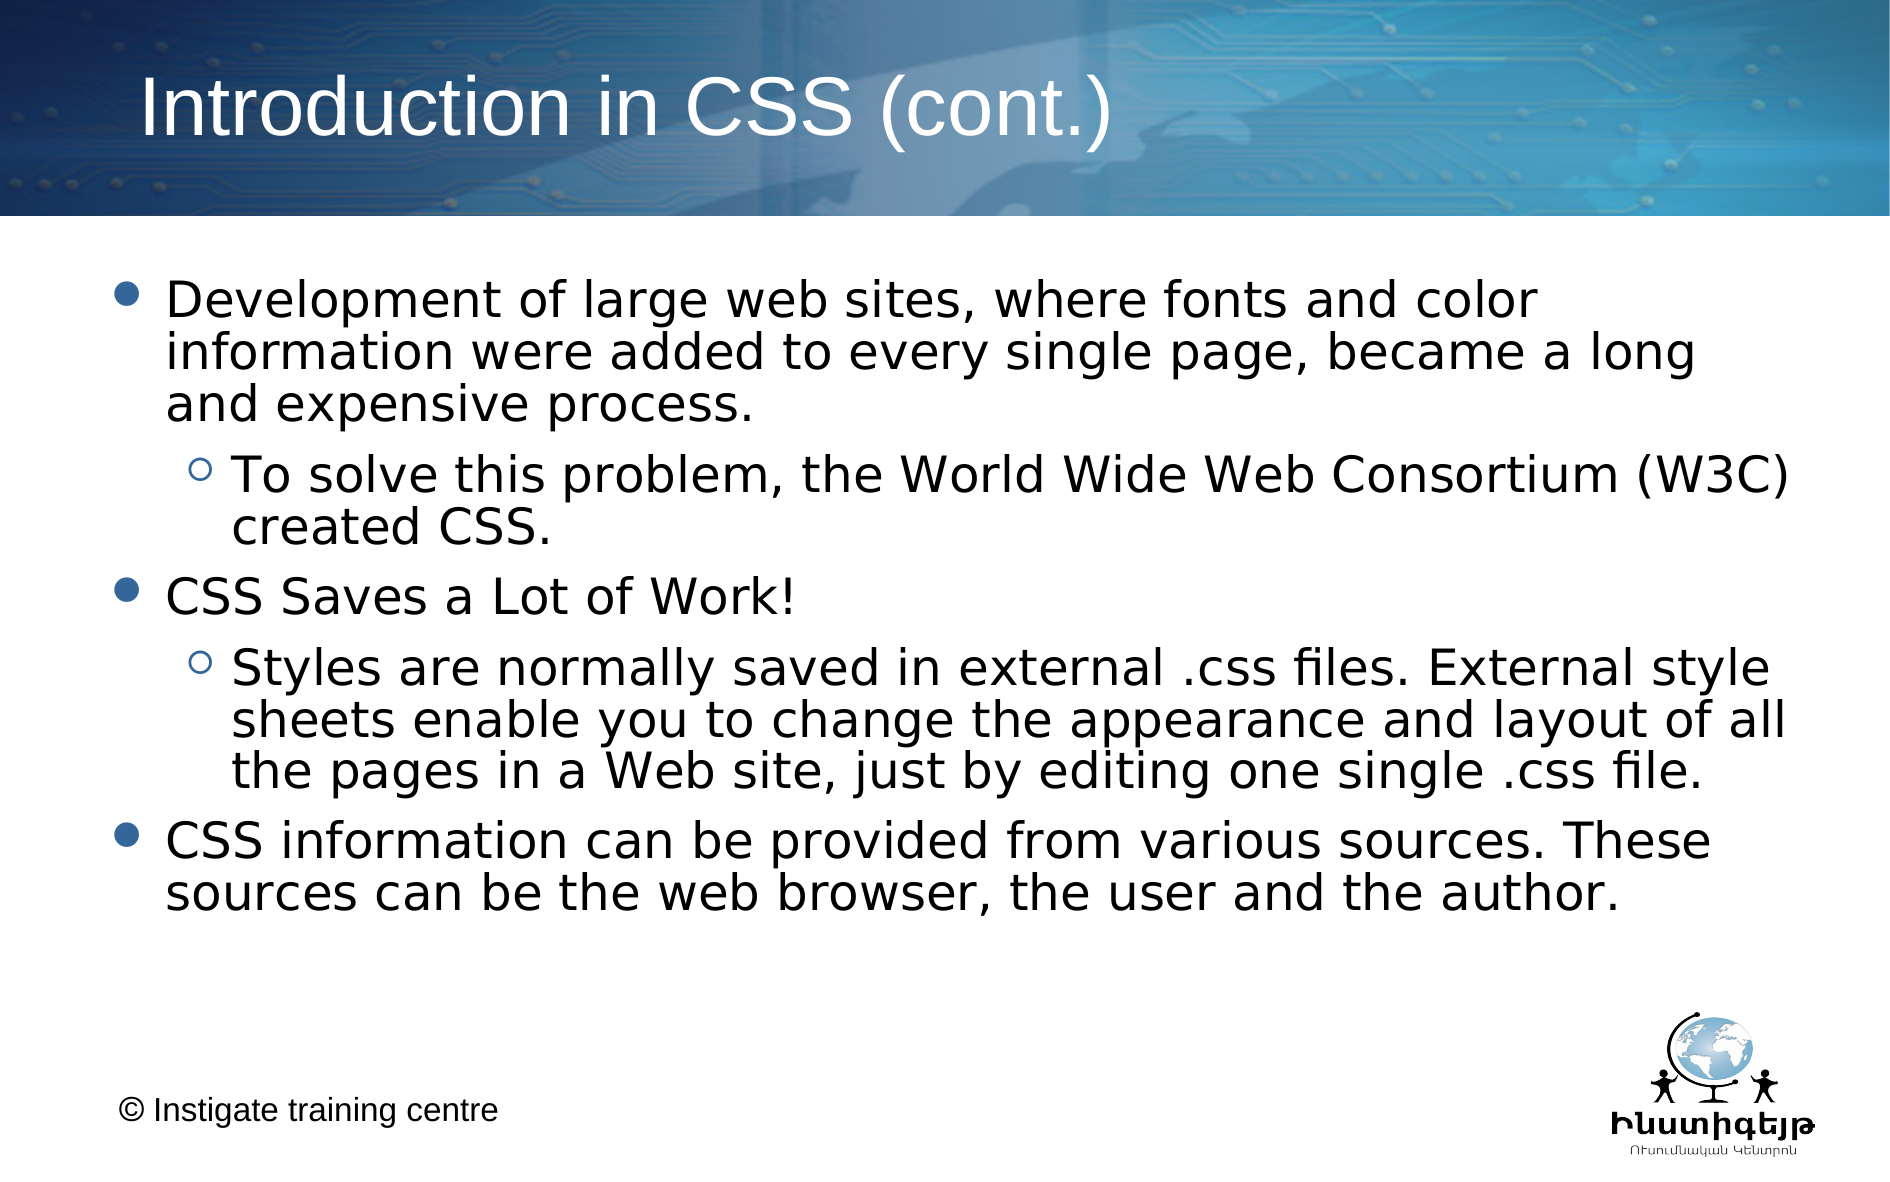

Introduction in CSS (cont.)
# Development of large web sites, where fonts and color information were added to every single page, became a long and expensive process.
To solve this problem, the World Wide Web Consortium (W3C) created CSS.
CSS Saves a Lot of Work!
Styles are normally saved in external .css files. External style sheets enable you to change the appearance and layout of all the pages in a Web site, just by editing one single .css file.
CSS information can be provided from various sources. These sources can be the web browser, the user and the author.